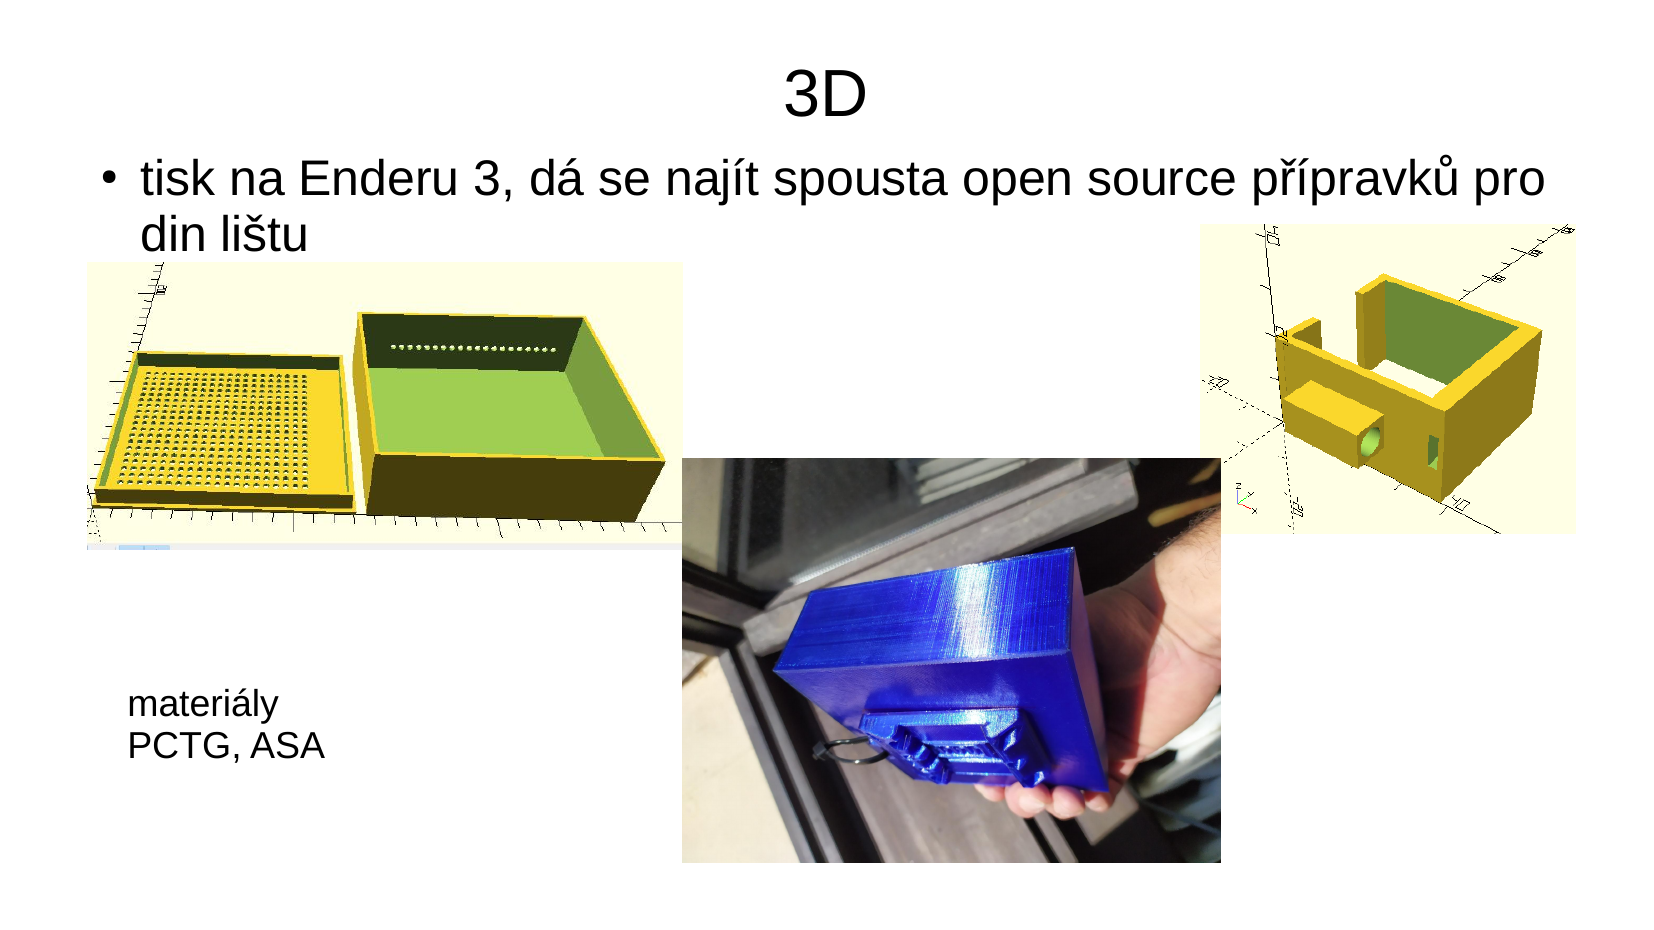

# 3D
tisk na Enderu 3, dá se najít spousta open source přípravků pro din lištu
materiály PCTG, ASA